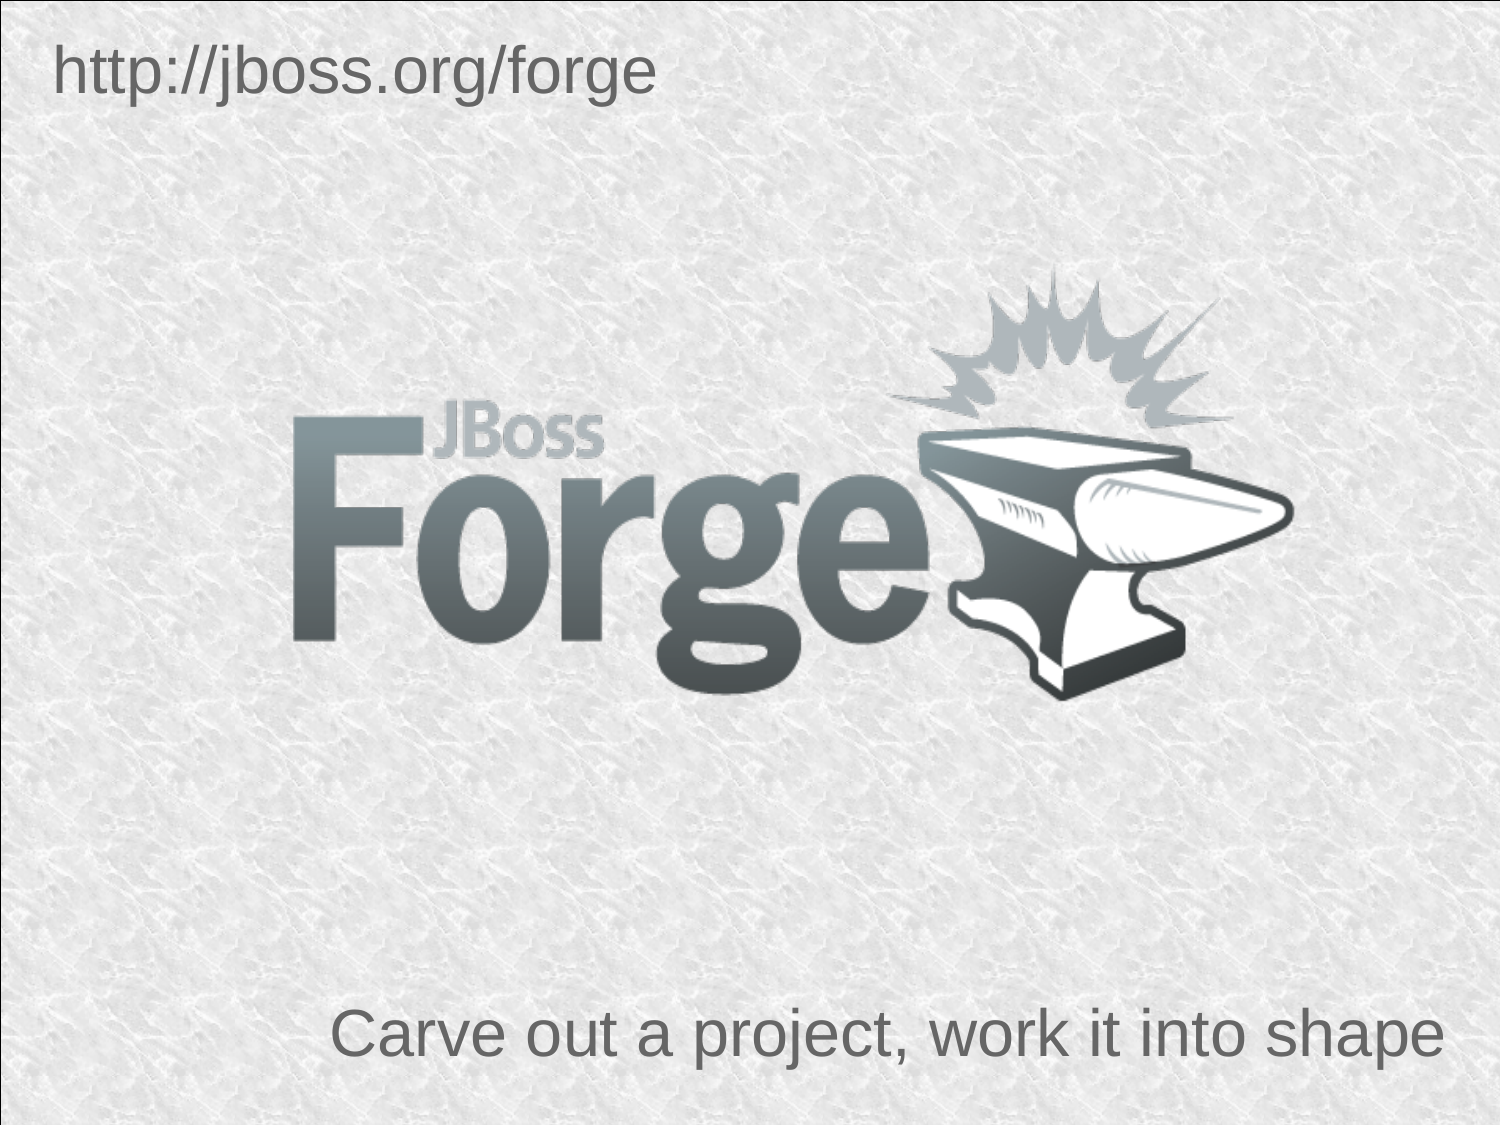

http://jboss.org/forge
Carve out a project, work it into shape